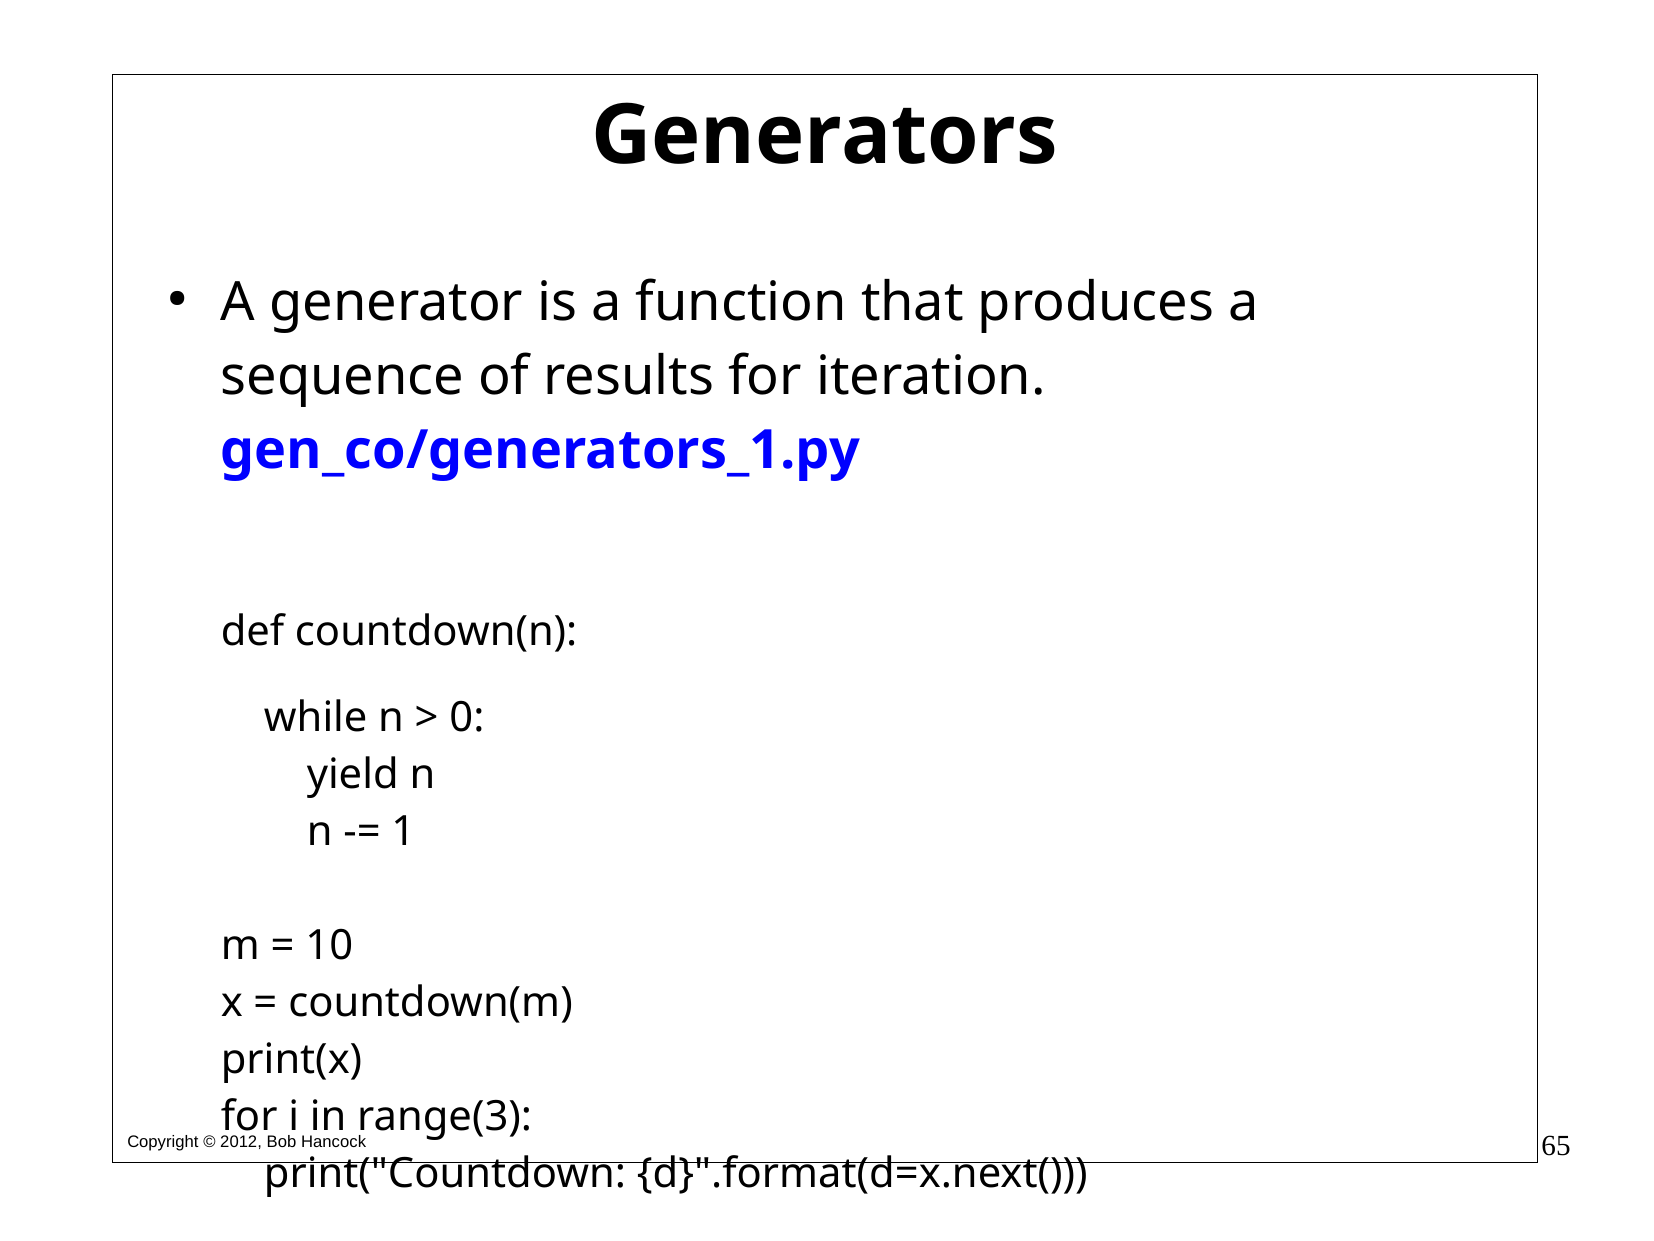

# Generators
A generator is a function that produces a sequence of results for iteration. gen_co/generators_1.py
def countdown(n):
 while n > 0:
 yield n
 n -= 1
m = 10
x = countdown(m)
print(x)
for i in range(3):
 print("Countdown: {d}".format(d=x.next()))
Copyright © 2012, Bob Hancock
65